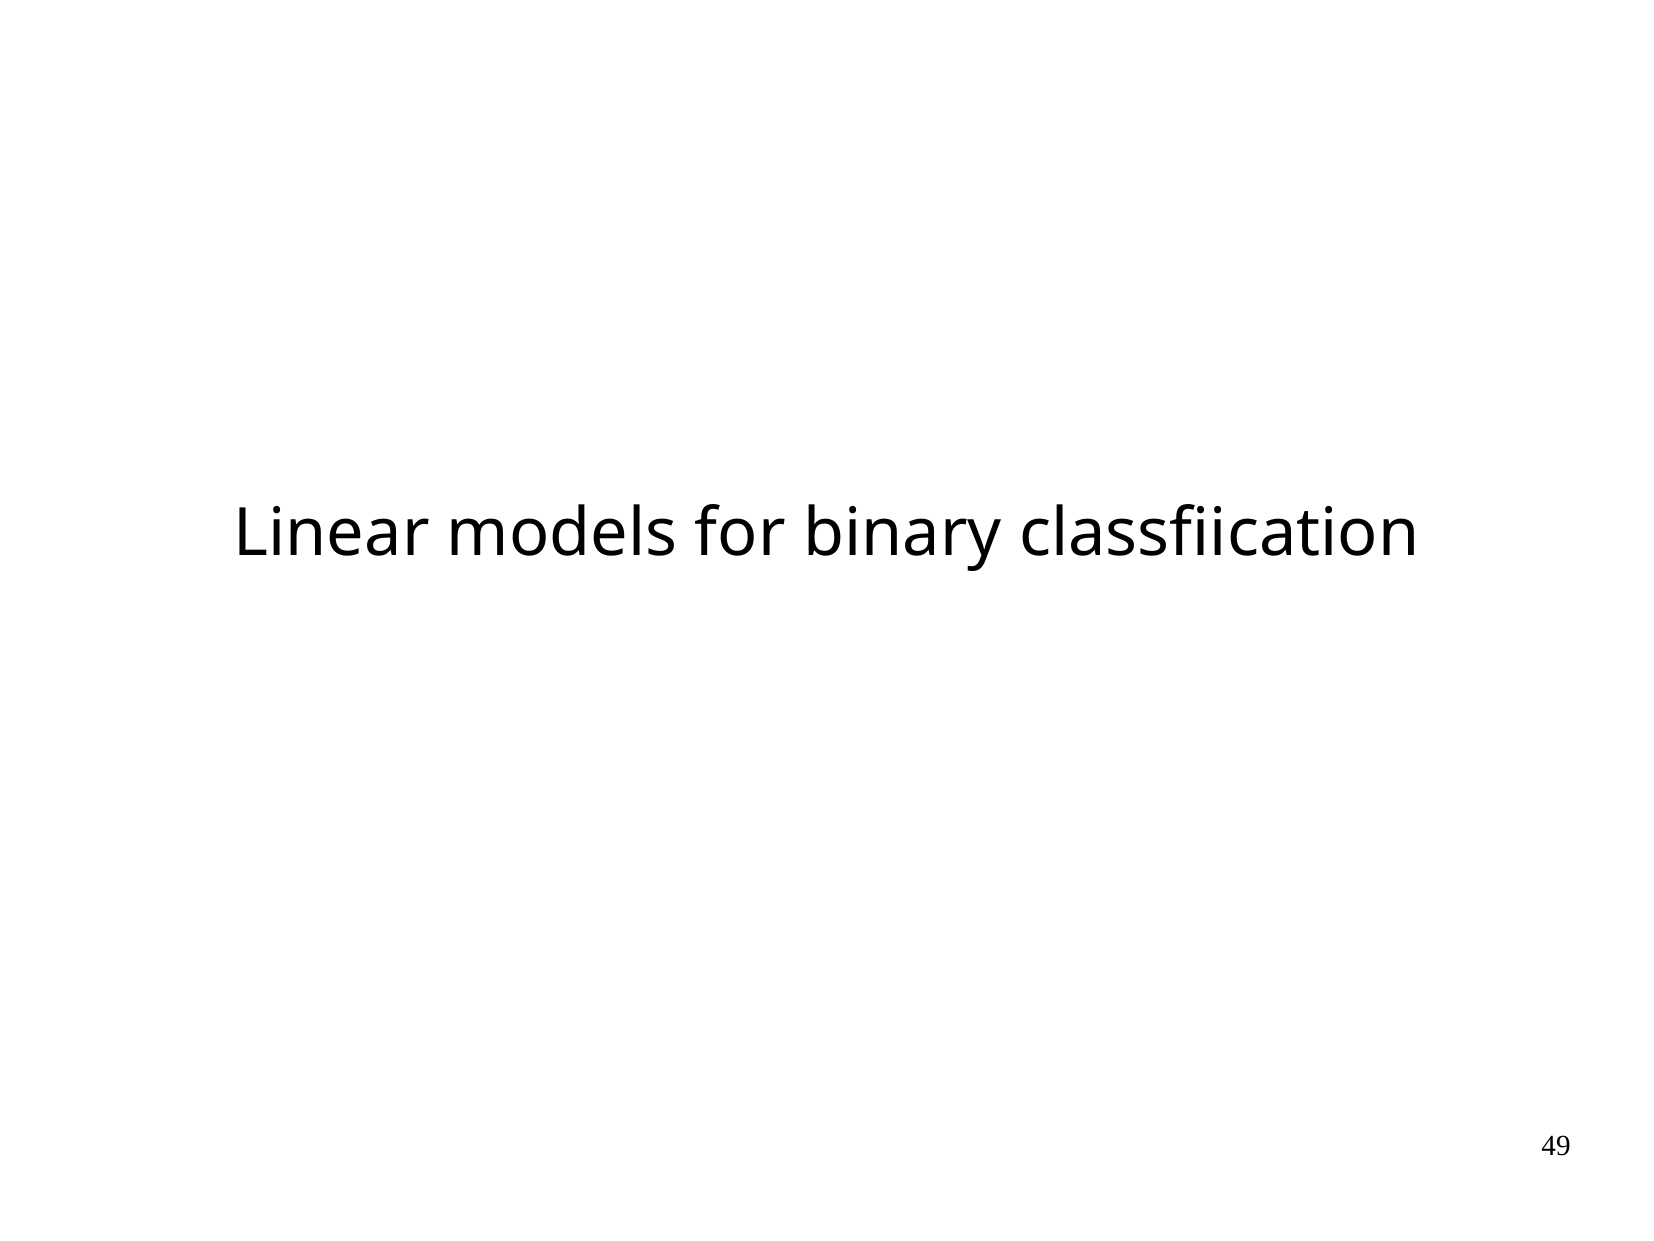

# Linear models for binary classfiication
49